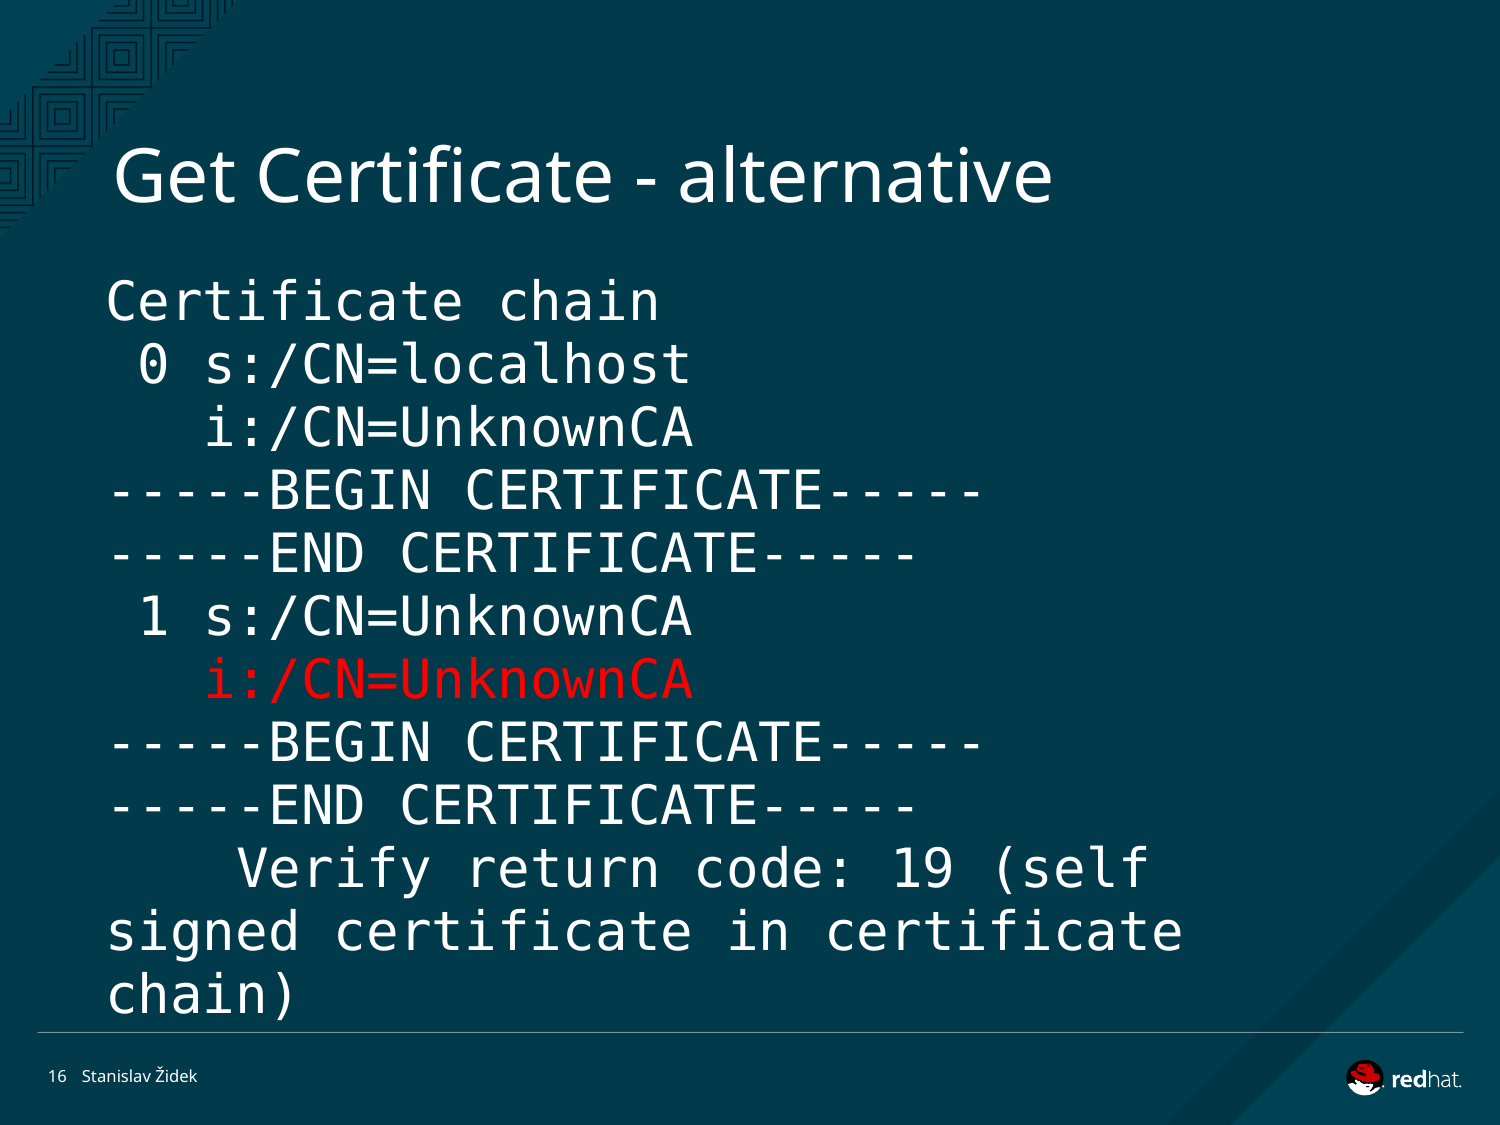

# Get Certificate - alternative
Certificate chain
 0 s:/CN=localhost
 i:/CN=UnknownCA
-----BEGIN CERTIFICATE-----
-----END CERTIFICATE-----
 1 s:/CN=UnknownCA
 i:/CN=UnknownCA
-----BEGIN CERTIFICATE-----
-----END CERTIFICATE-----
 Verify return code: 19 (self signed certificate in certificate chain)
16
Stanislav Židek